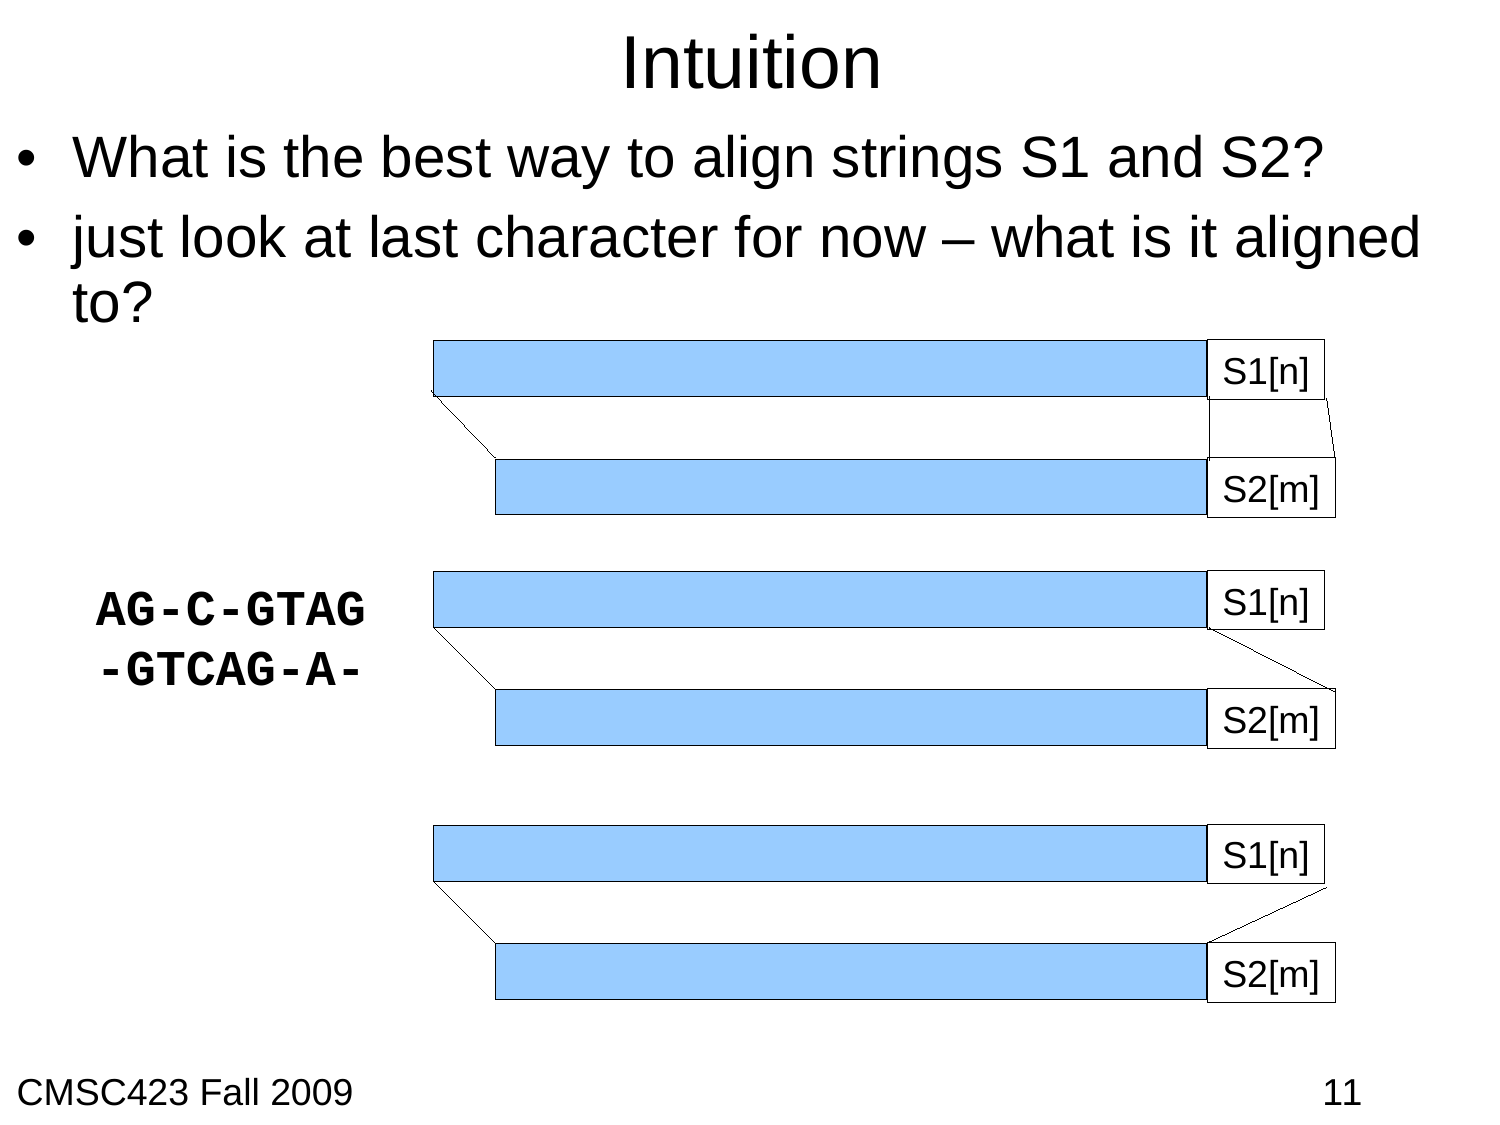

# Intuition
What is the best way to align strings S1 and S2?
just look at last character for now – what is it aligned to?
S1[n]
S2[m]
AG-C-GTAG
-GTCAG-A-
S1[n]
S2[m]
S1[n]
S2[m]
CMSC423 Fall 2009
11